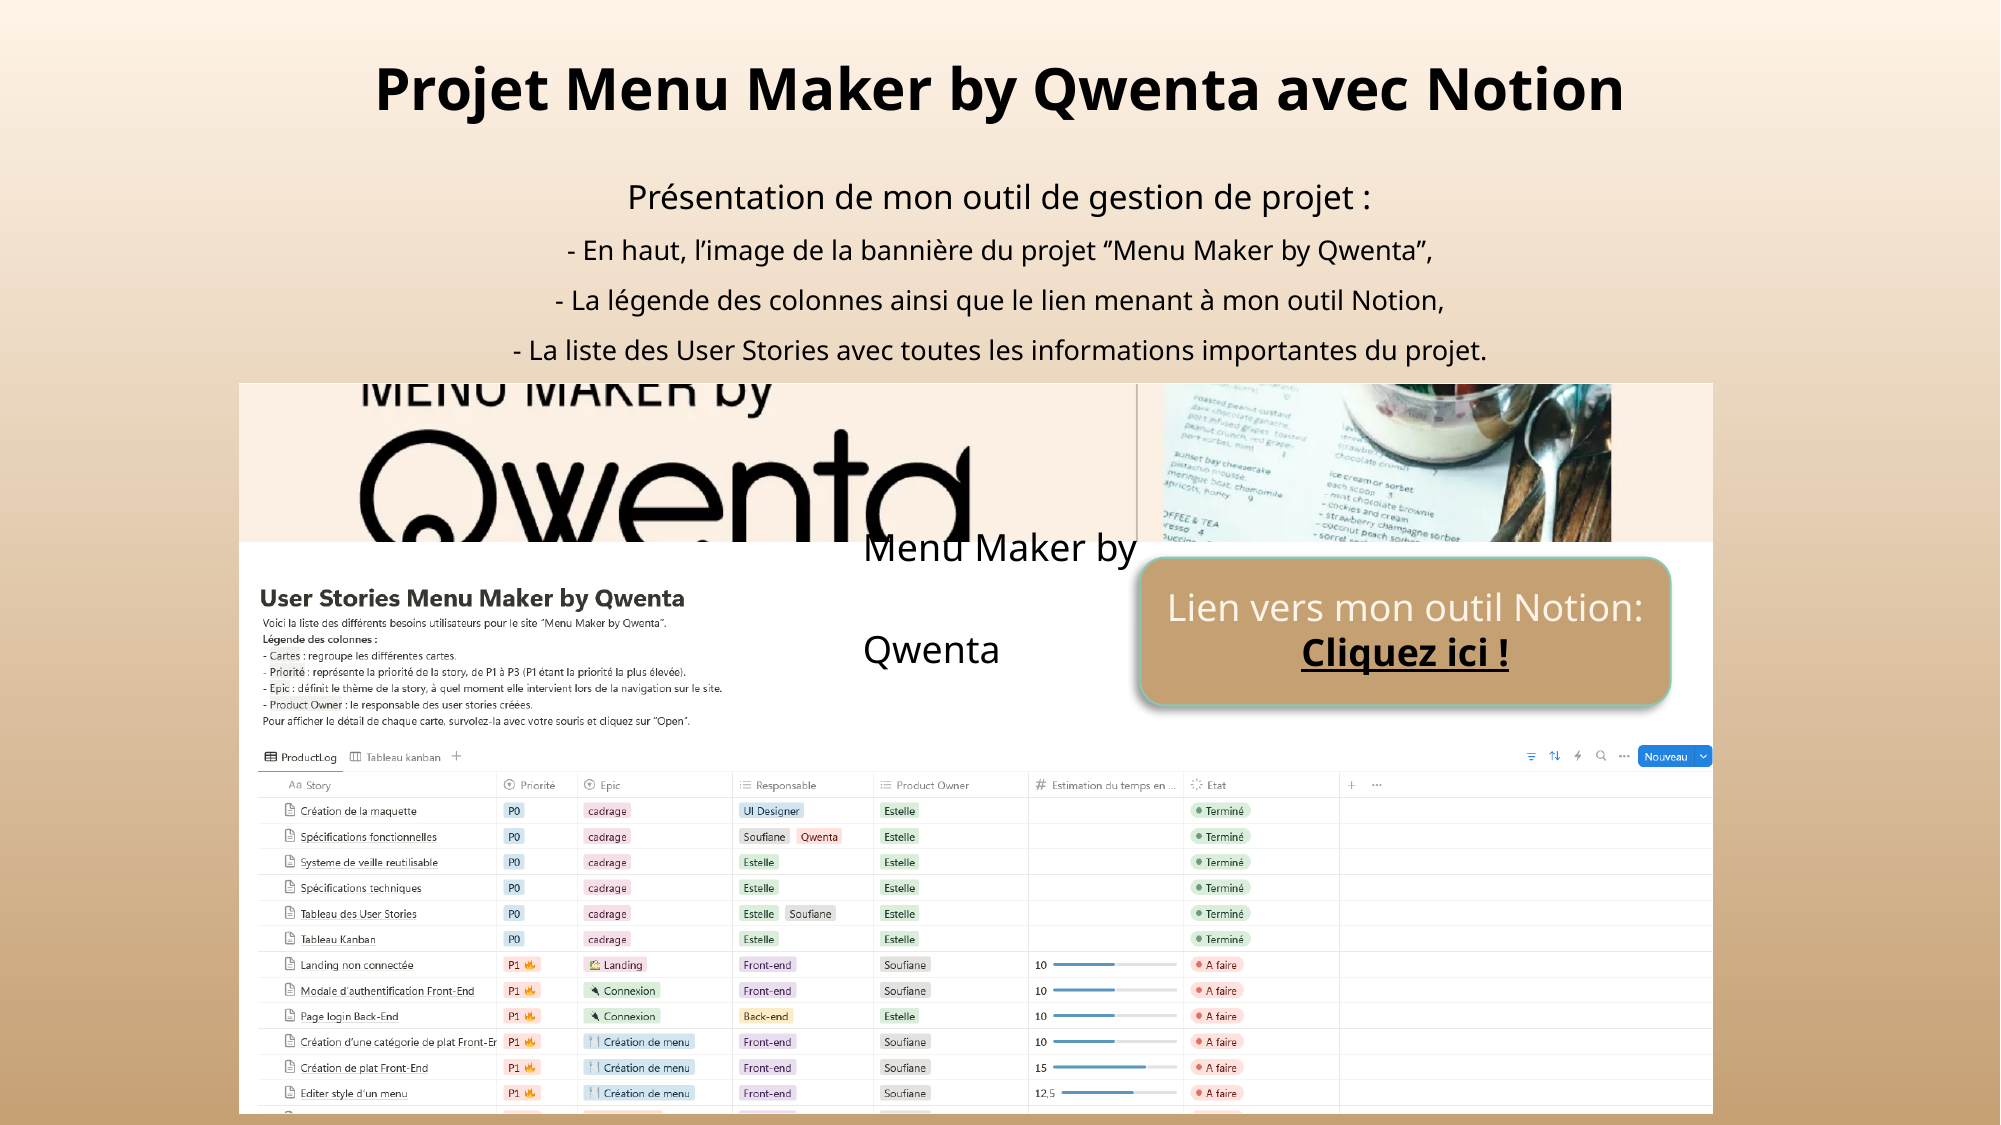

# Projet Menu Maker by Qwenta avec Notion
Présentation de mon outil de gestion de projet :
- En haut, l’image de la bannière du projet ‘’Menu Maker by Qwenta’’,
- La légende des colonnes ainsi que le lien menant à mon outil Notion,
- La liste des User Stories avec toutes les informations importantes du projet.
Menu Maker by
Qwenta
Lien vers mon outil Notion:
Cliquez ici !